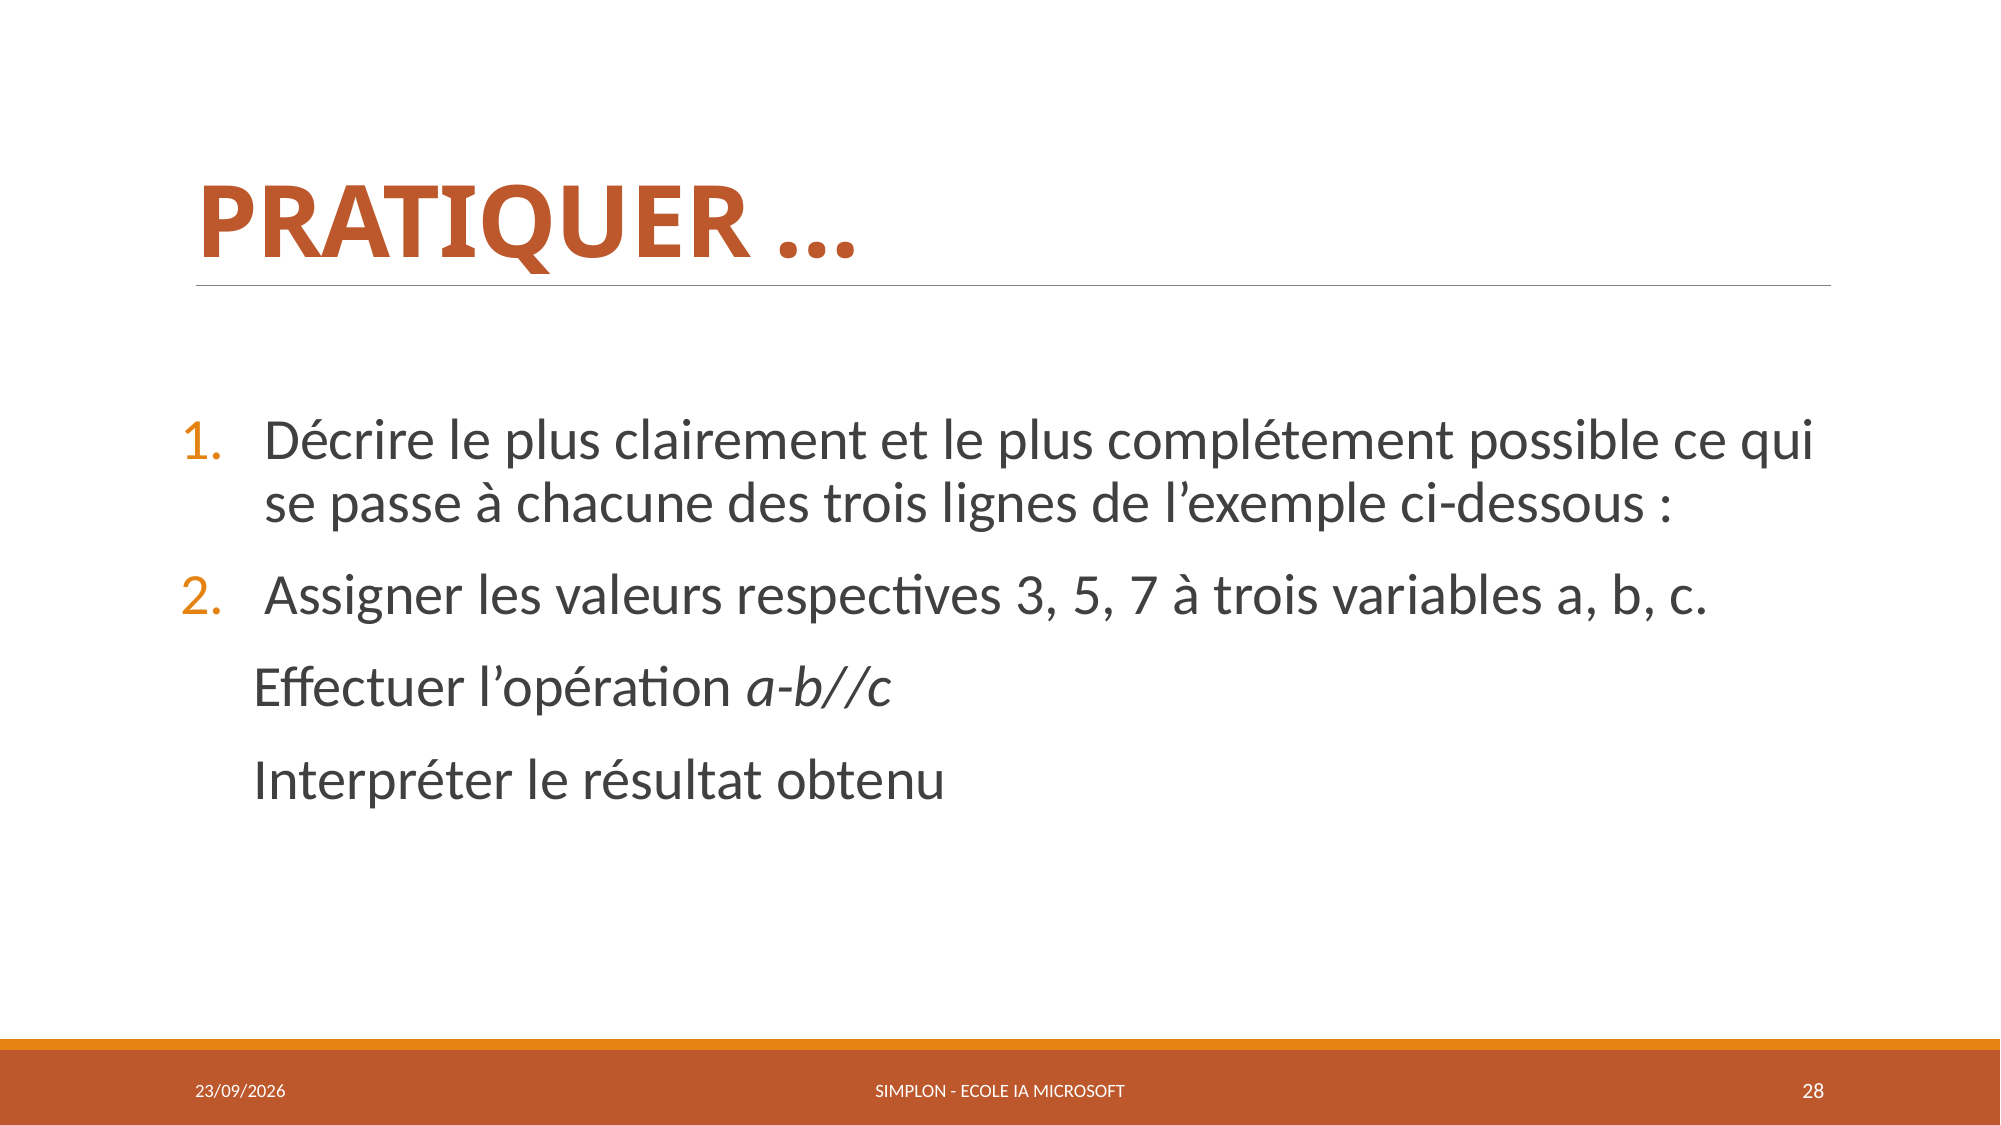

# PRATIQUER …
Décrire le plus clairement et le plus complétement possible ce qui se passe à chacune des trois lignes de l’exemple ci-dessous :
Assigner les valeurs respectives 3, 5, 7 à trois variables a, b, c.
	Effectuer l’opération a-b//c
	Interpréter le résultat obtenu
Simplon - Ecole IA Microsoft